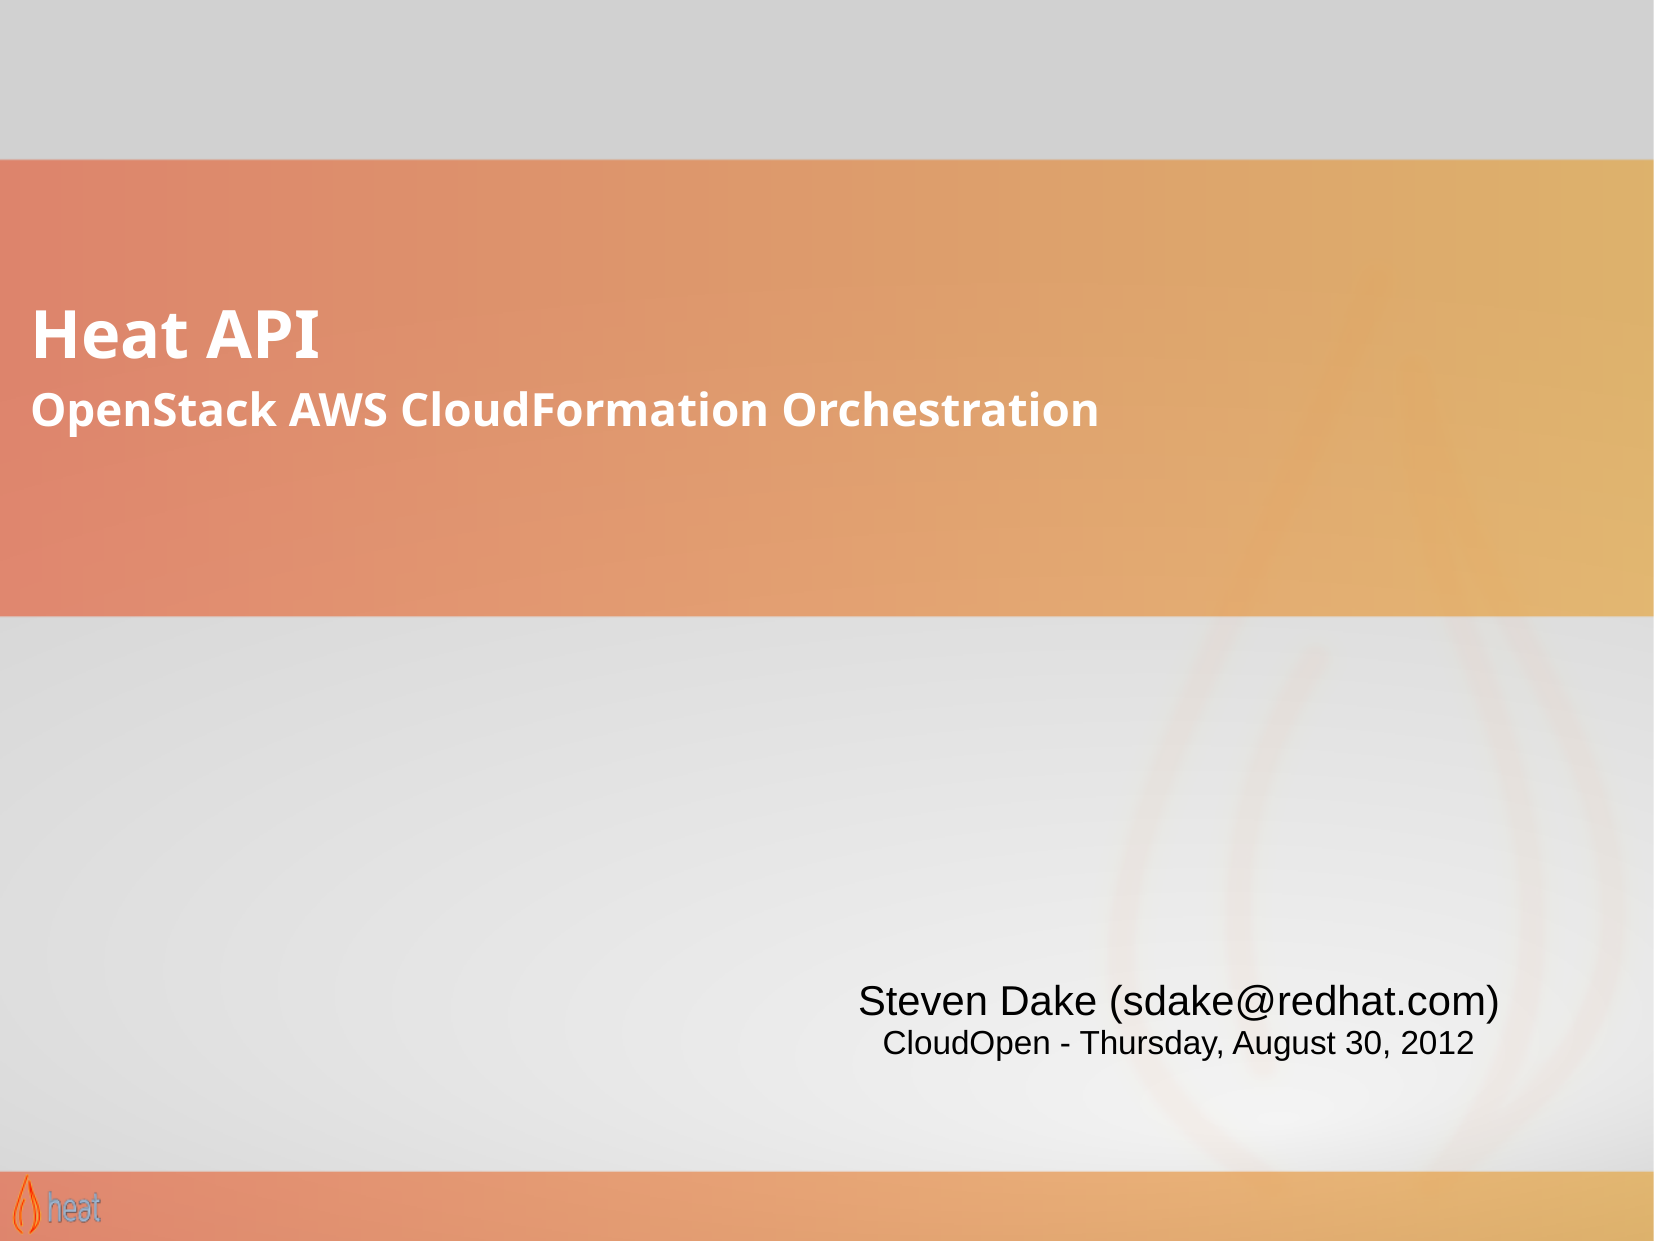

# Heat API OpenStack AWS CloudFormation Orchestration
Steven Dake (sdake@redhat.com)
CloudOpen - Thursday, August 30, 2012